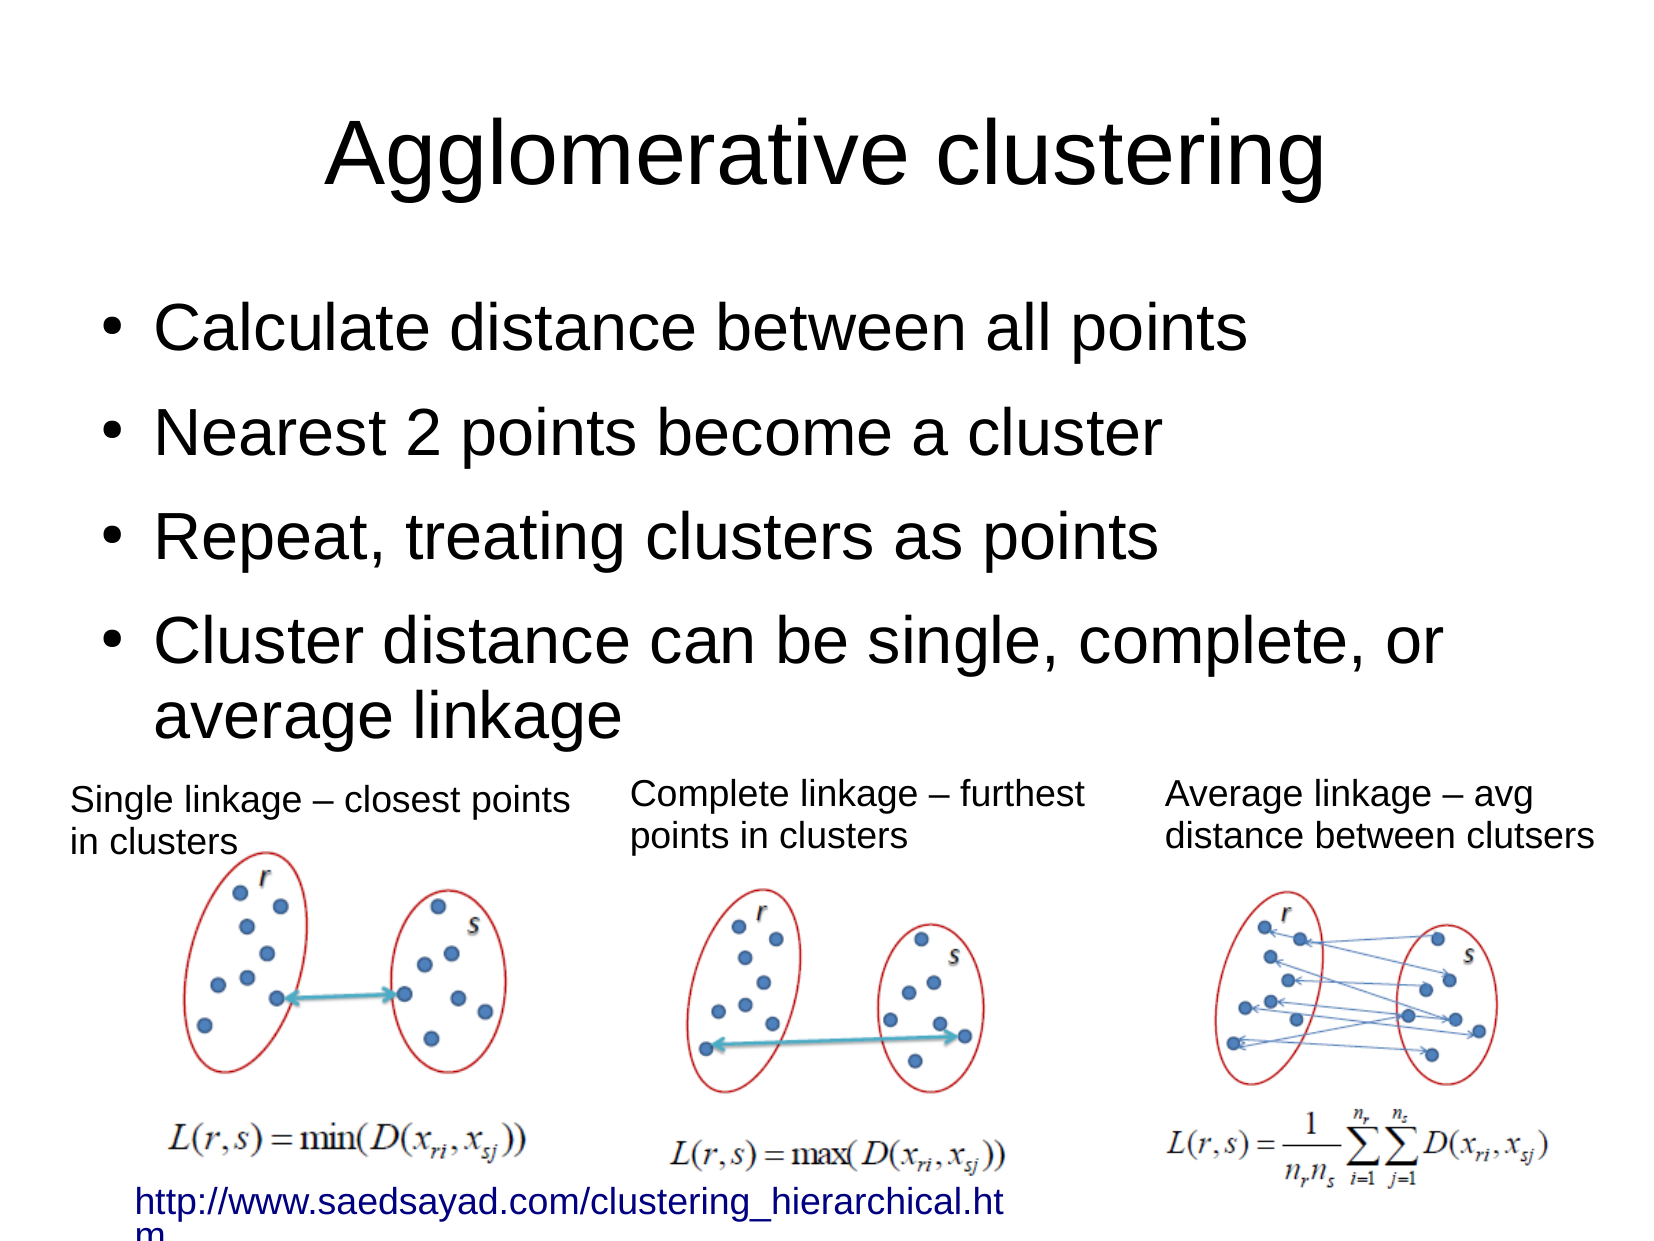

# Agglomerative clustering
Calculate distance between all points
Nearest 2 points become a cluster
Repeat, treating clusters as points
Cluster distance can be single, complete, or average linkage
Complete linkage – furthest points in clusters
Average linkage – avg distance between clutsers
Single linkage – closest points in clusters
http://www.saedsayad.com/clustering_hierarchical.htm